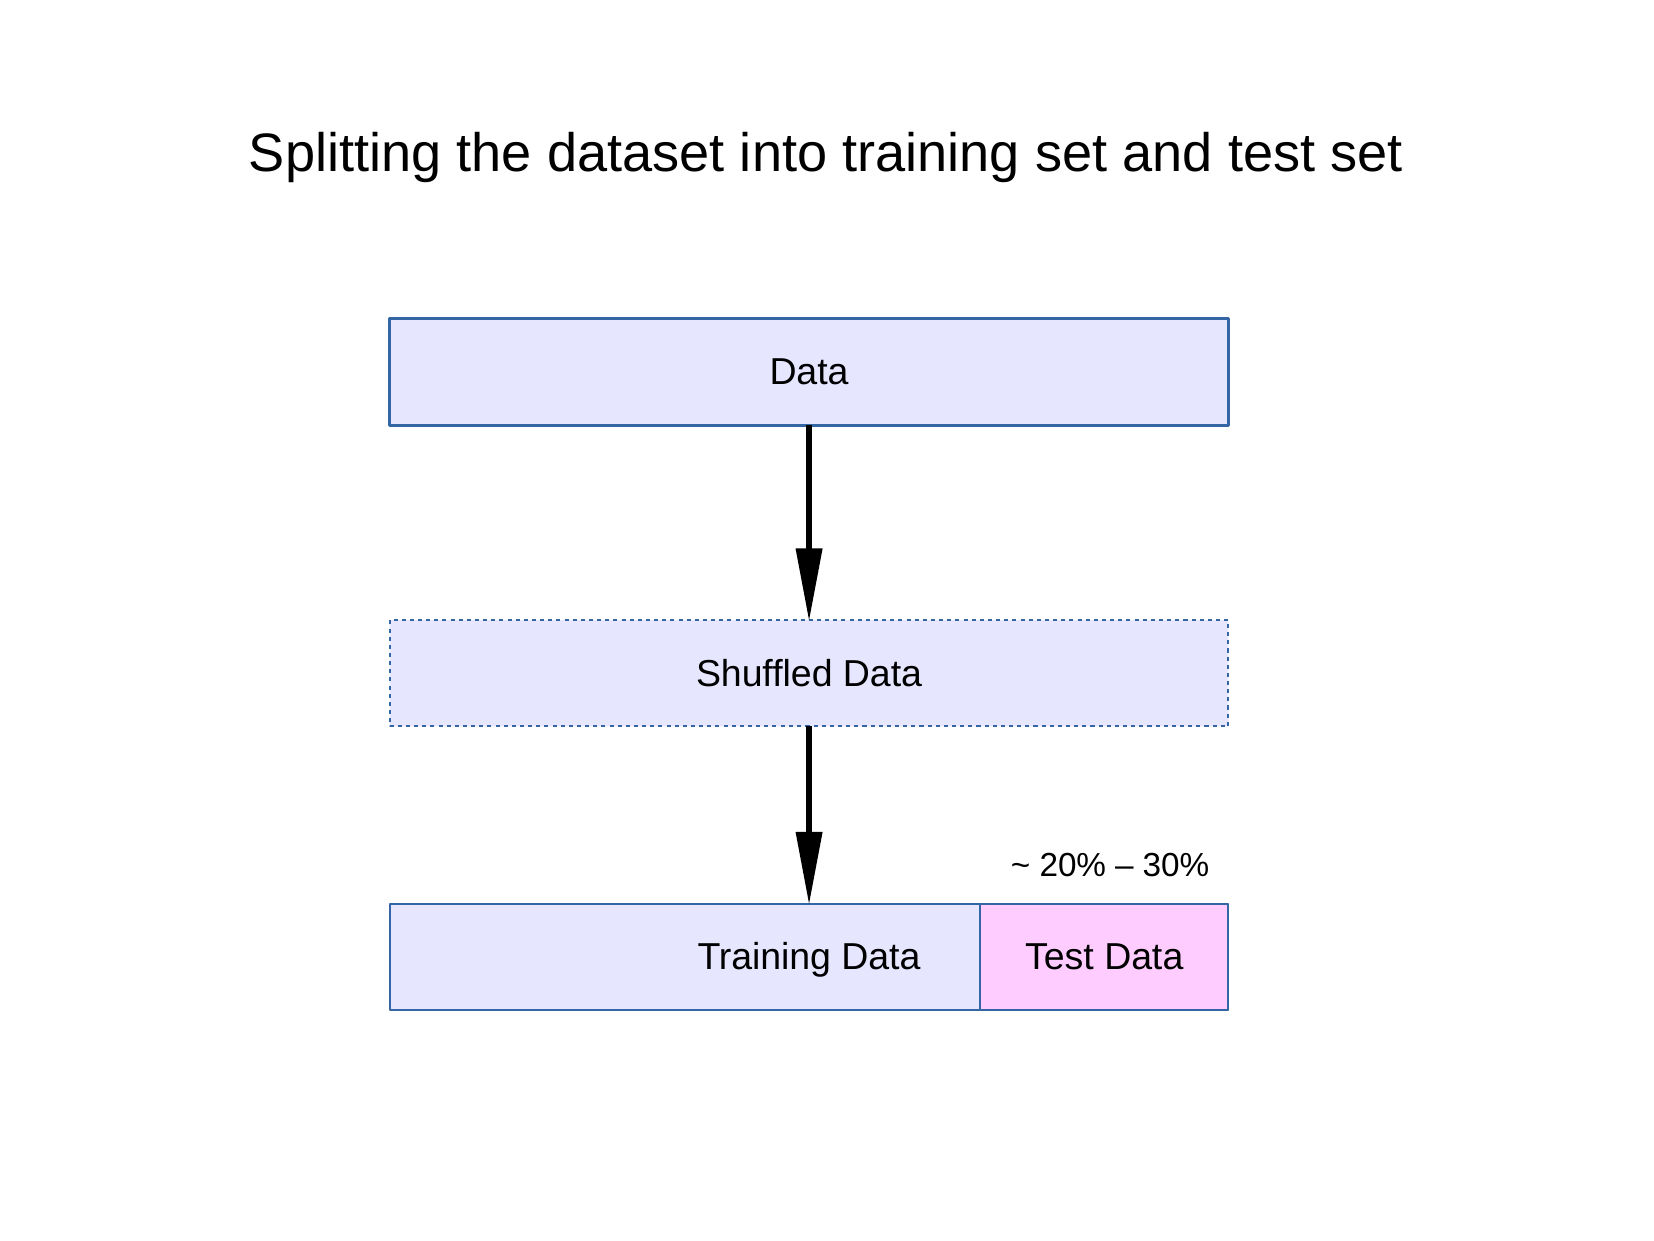

# Splitting the dataset into training set and test set
Data
Shuffled Data
~ 20% – 30%
Training Data
Test Data